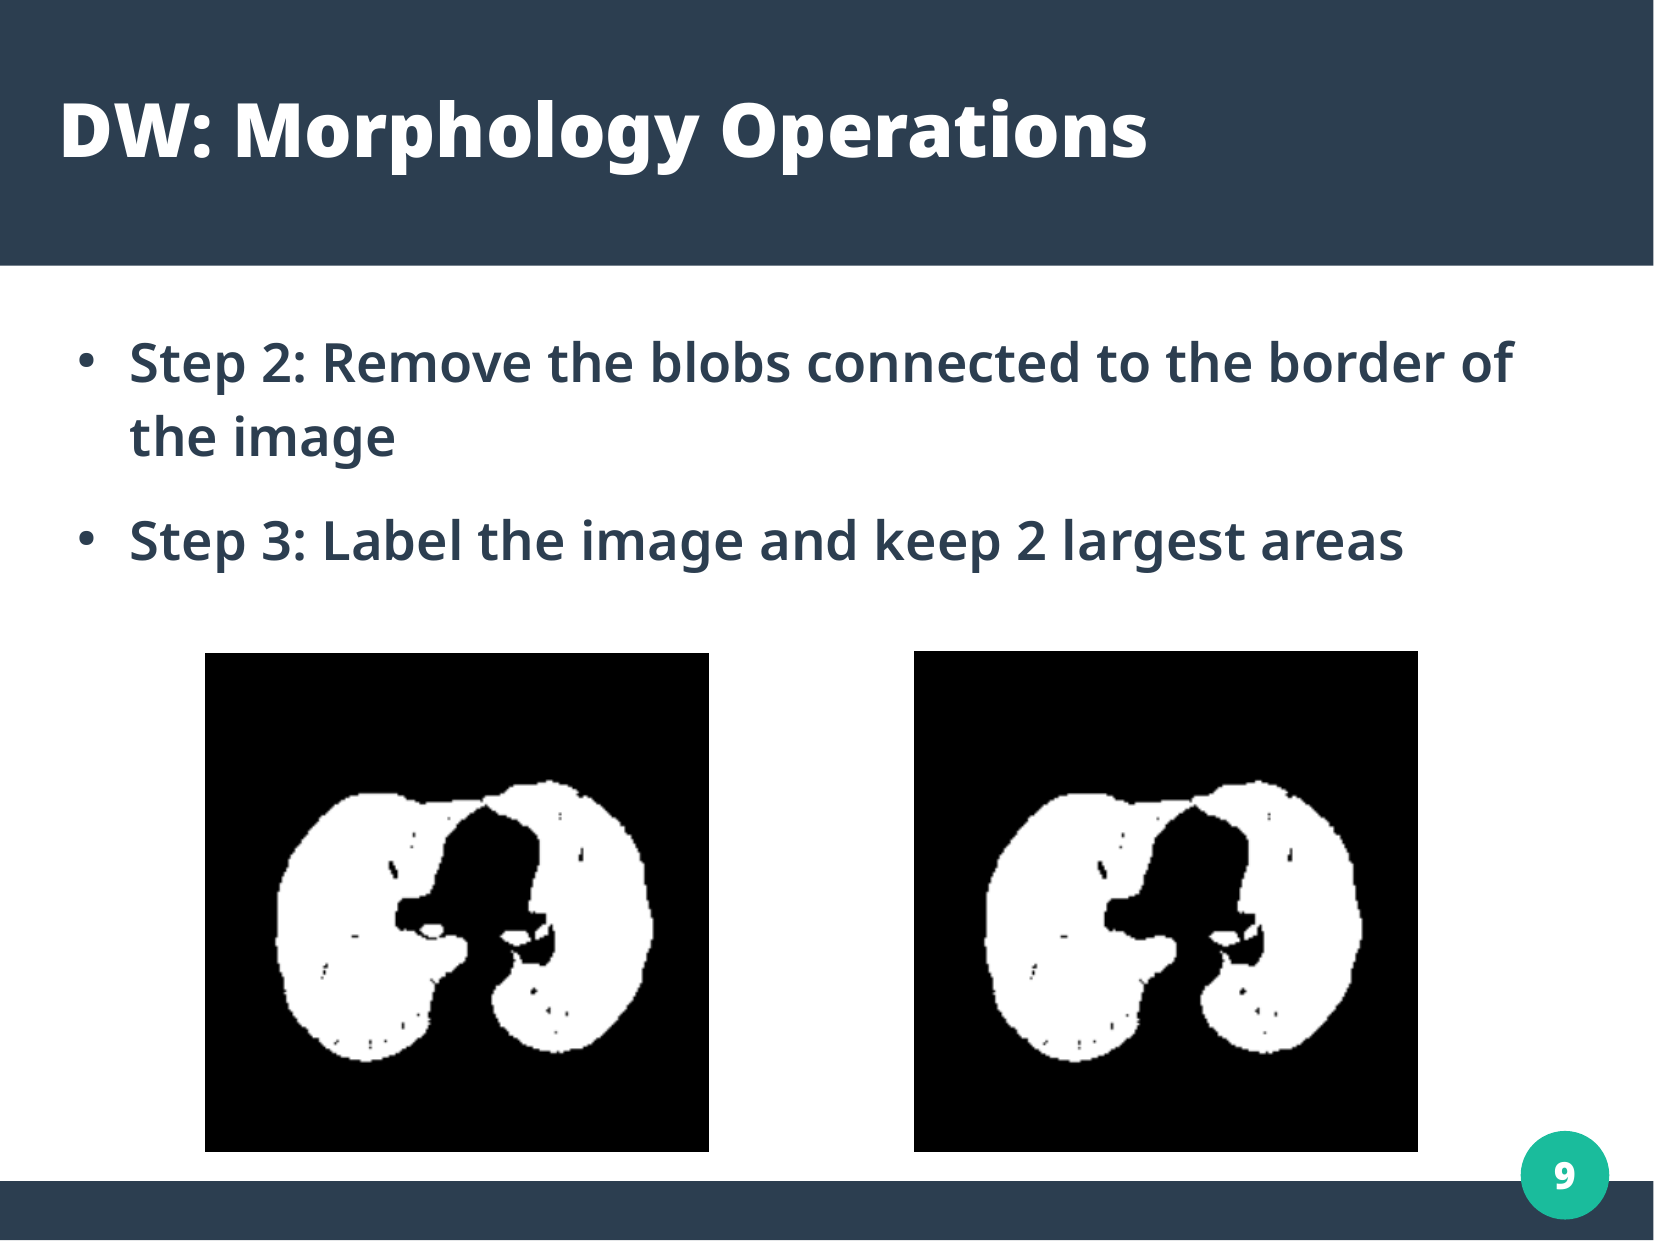

# DW: Morphology Operations
Step 2: Remove the blobs connected to the border of the image
Step 3: Label the image and keep 2 largest areas
9